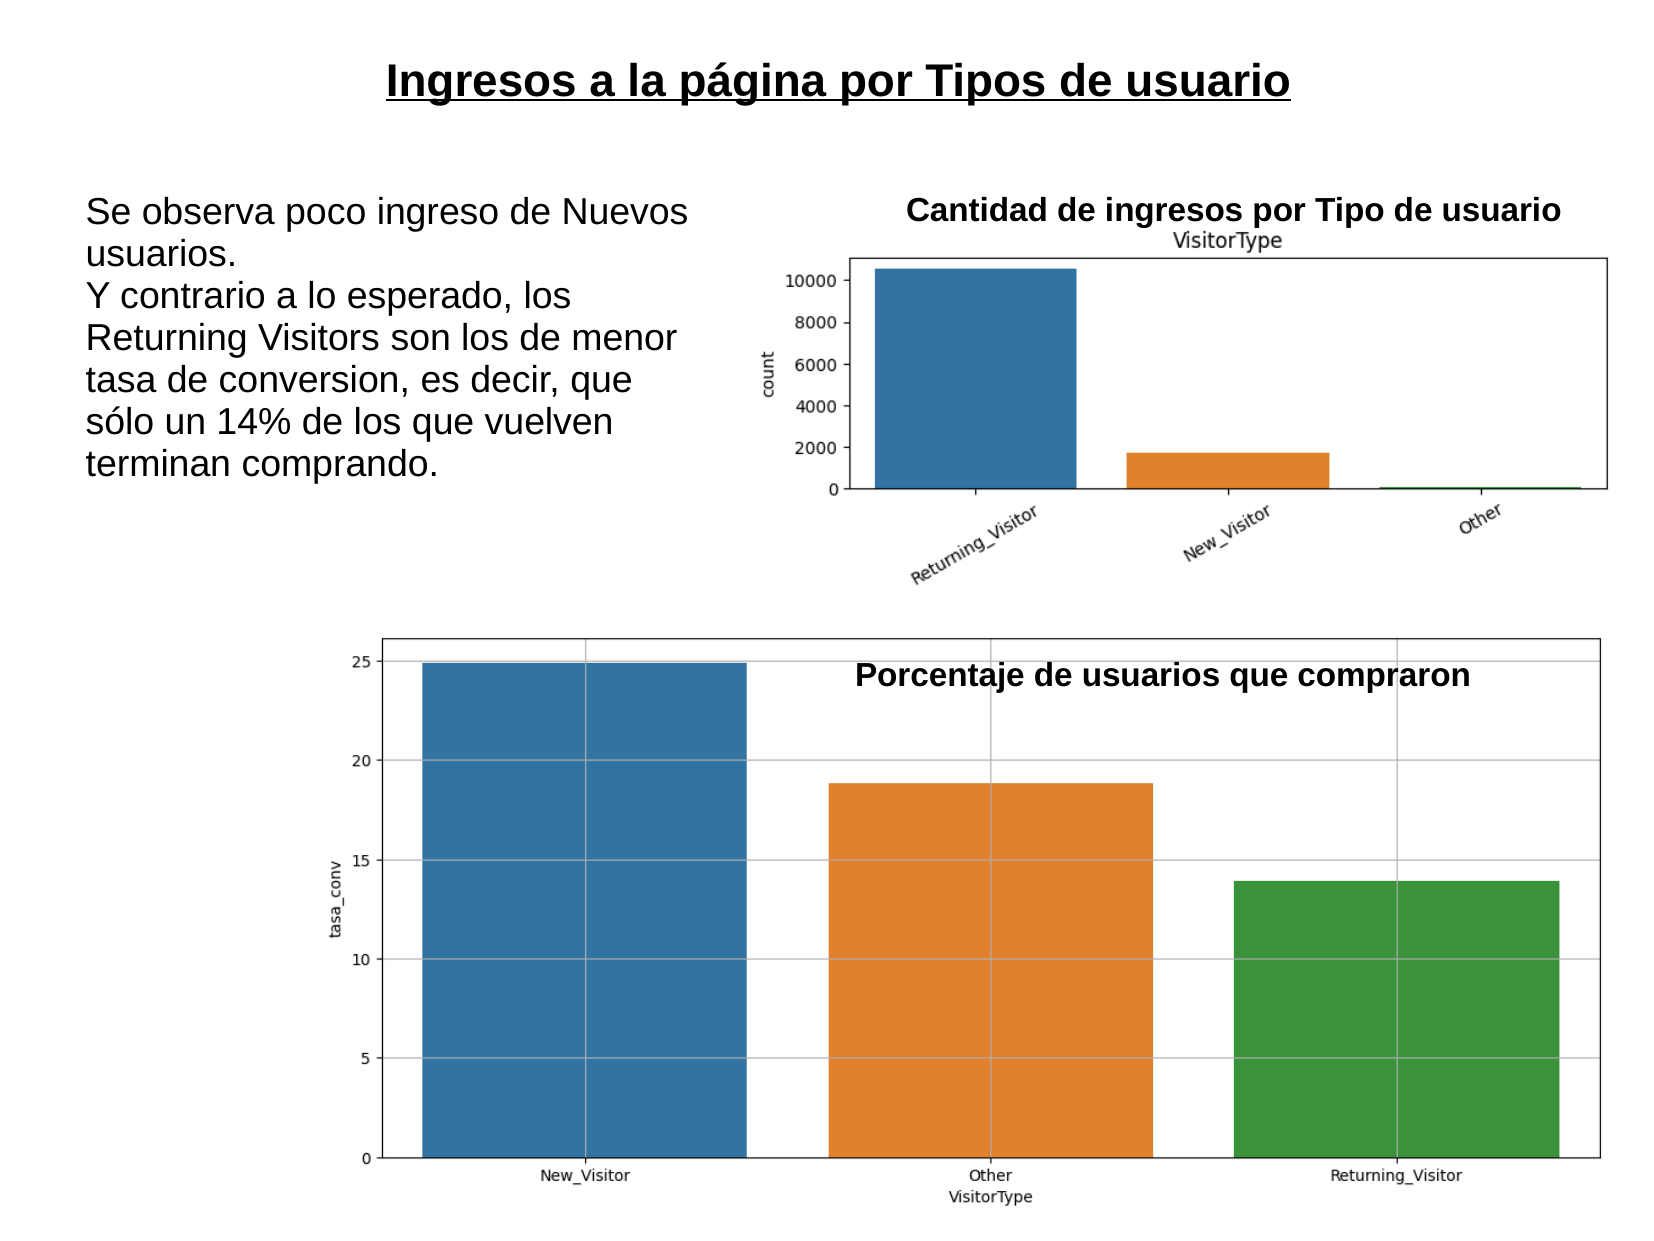

Ingresos a la página por Tipos de usuario
Se observa poco ingreso de Nuevos usuarios.
Y contrario a lo esperado, los Returning Visitors son los de menor tasa de conversion, es decir, que sólo un 14% de los que vuelven terminan comprando.
Cantidad de ingresos por Tipo de usuario
Porcentaje de usuarios que compraron